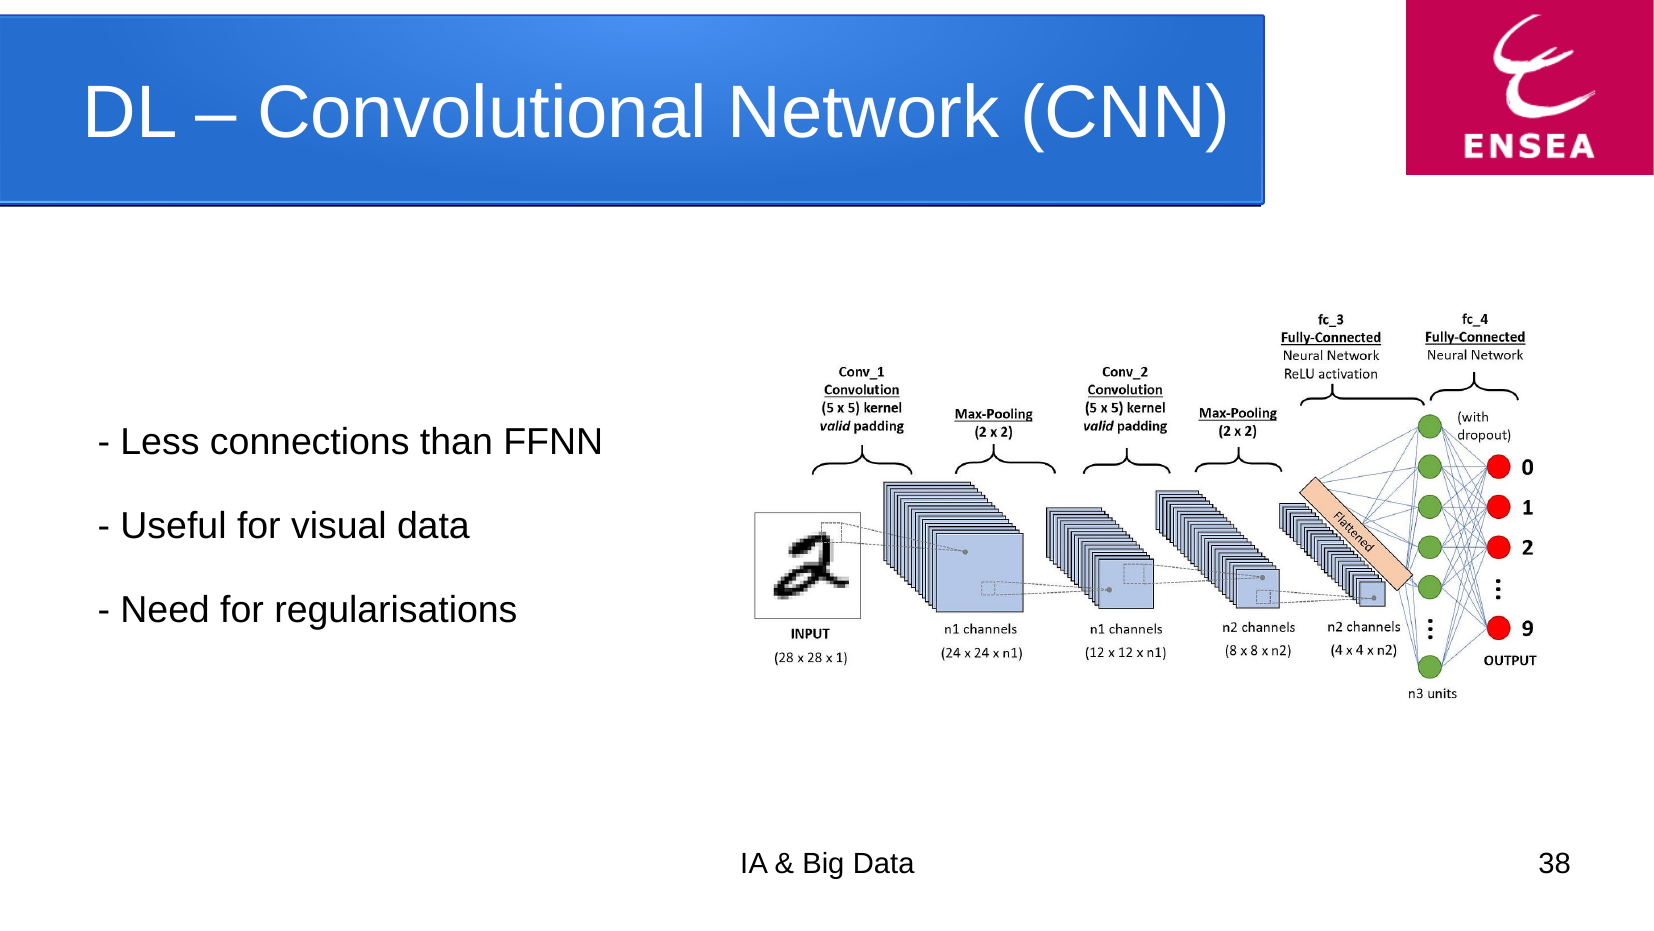

# DL – Convolutional Network (CNN)
- Less connections than FFNN
- Useful for visual data
- Need for regularisations
IA & Big Data
38